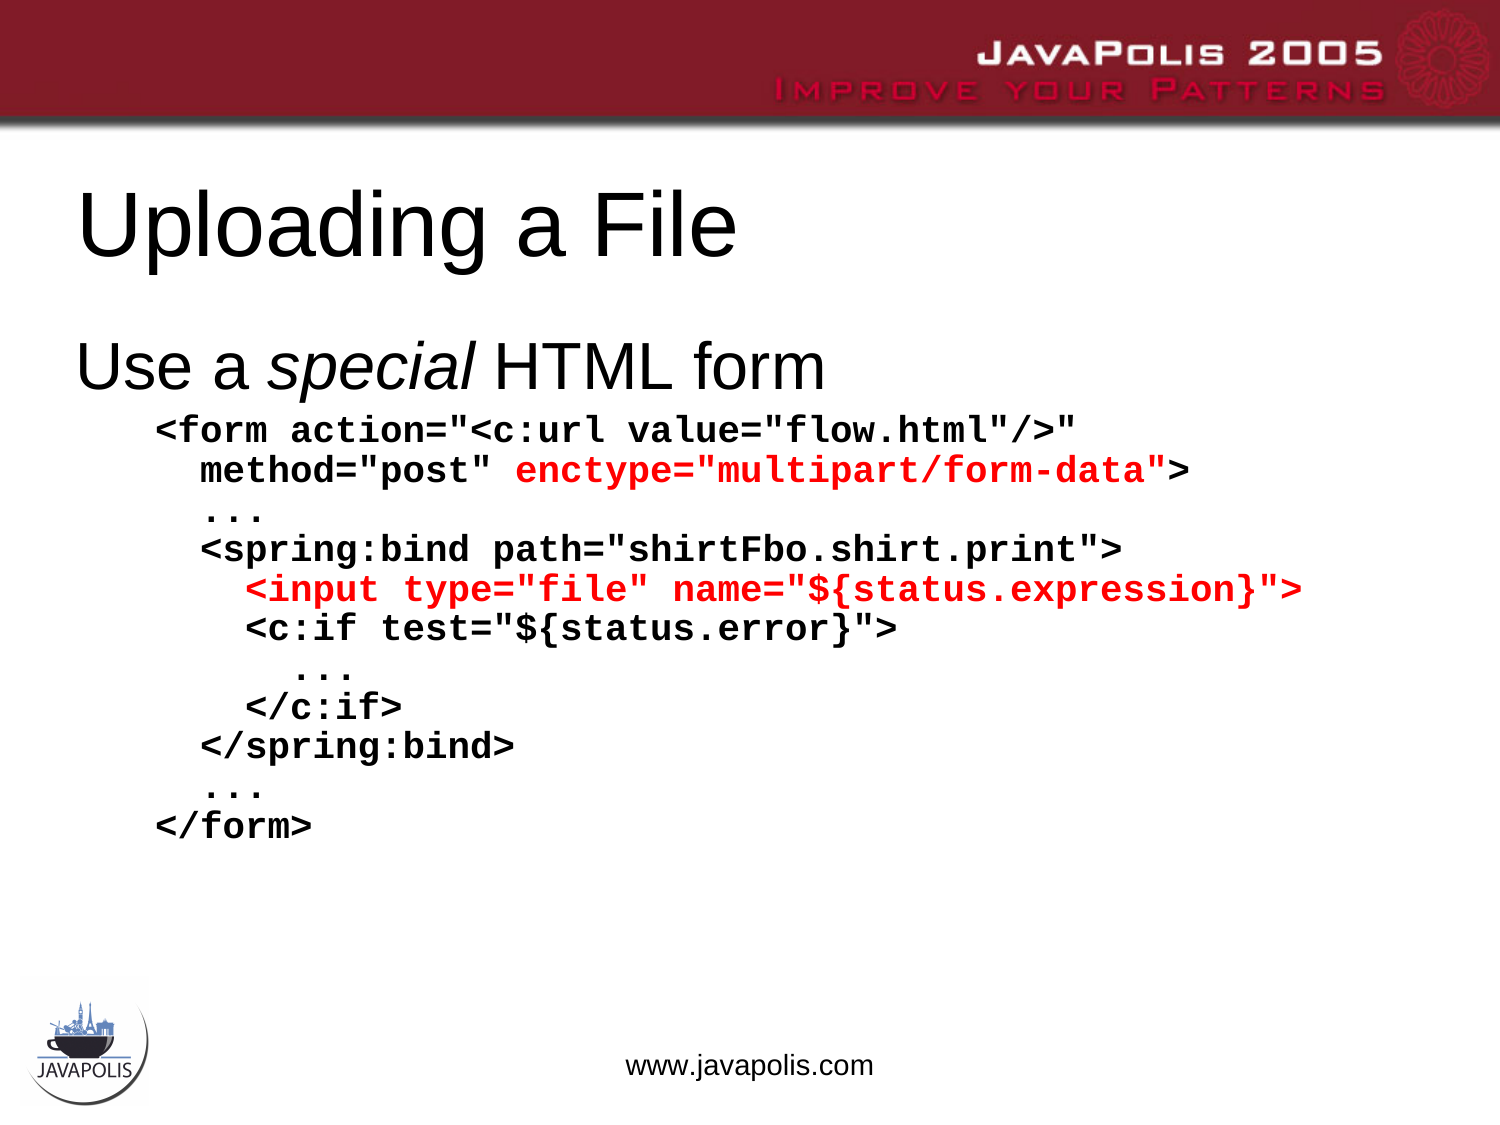

# Uploading a File
Use a special HTML form
<form action="<c:url value="flow.html"/>"
 method="post" enctype="multipart/form-data">
 ...
 <spring:bind path="shirtFbo.shirt.print">
 <input type="file" name="${status.expression}">
 <c:if test="${status.error}">
 ...
 </c:if>
 </spring:bind>
 ...
</form>